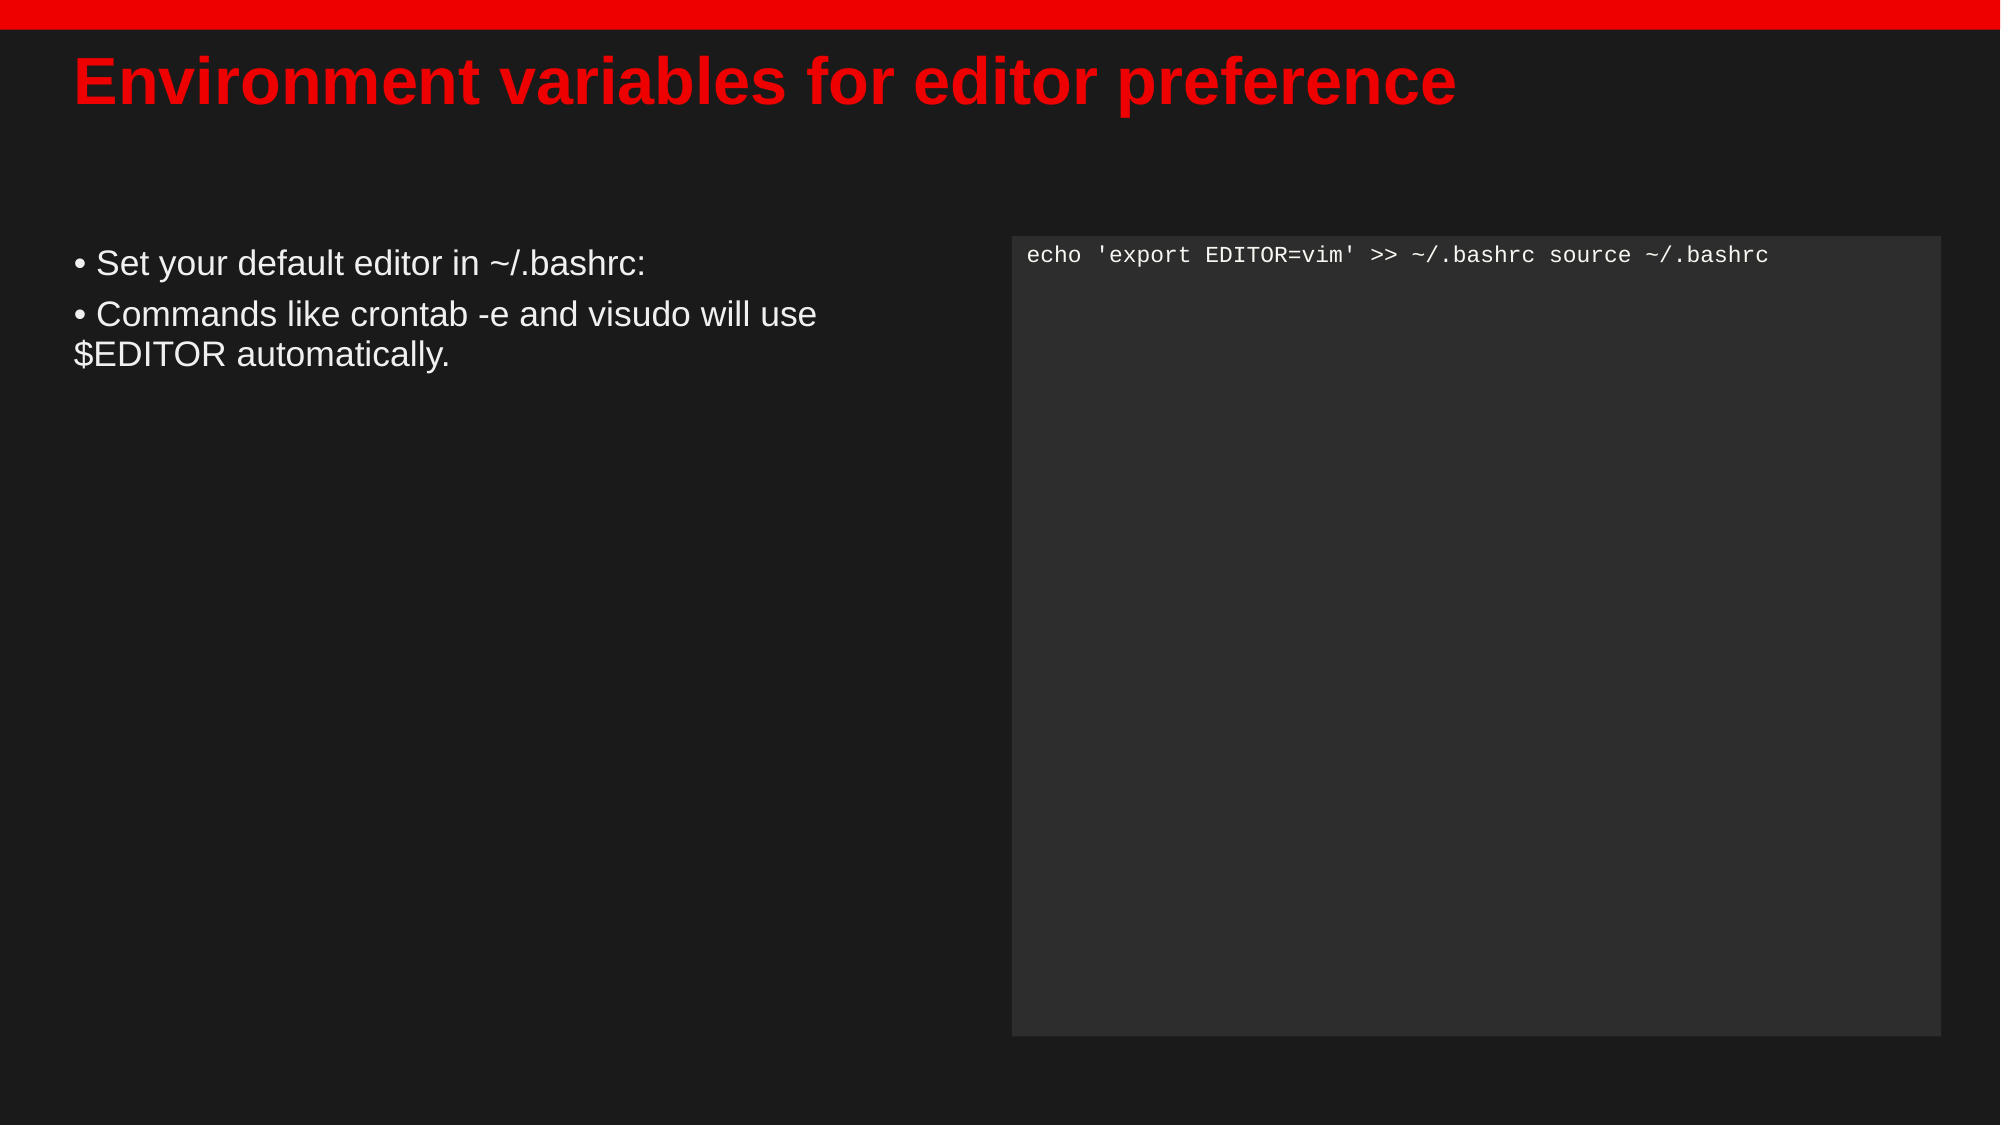

Environment variables for editor preference
• Set your default editor in ~/.bashrc:
• Commands like crontab -e and visudo will use $EDITOR automatically.
echo 'export EDITOR=vim' >> ~/.bashrc source ~/.bashrc